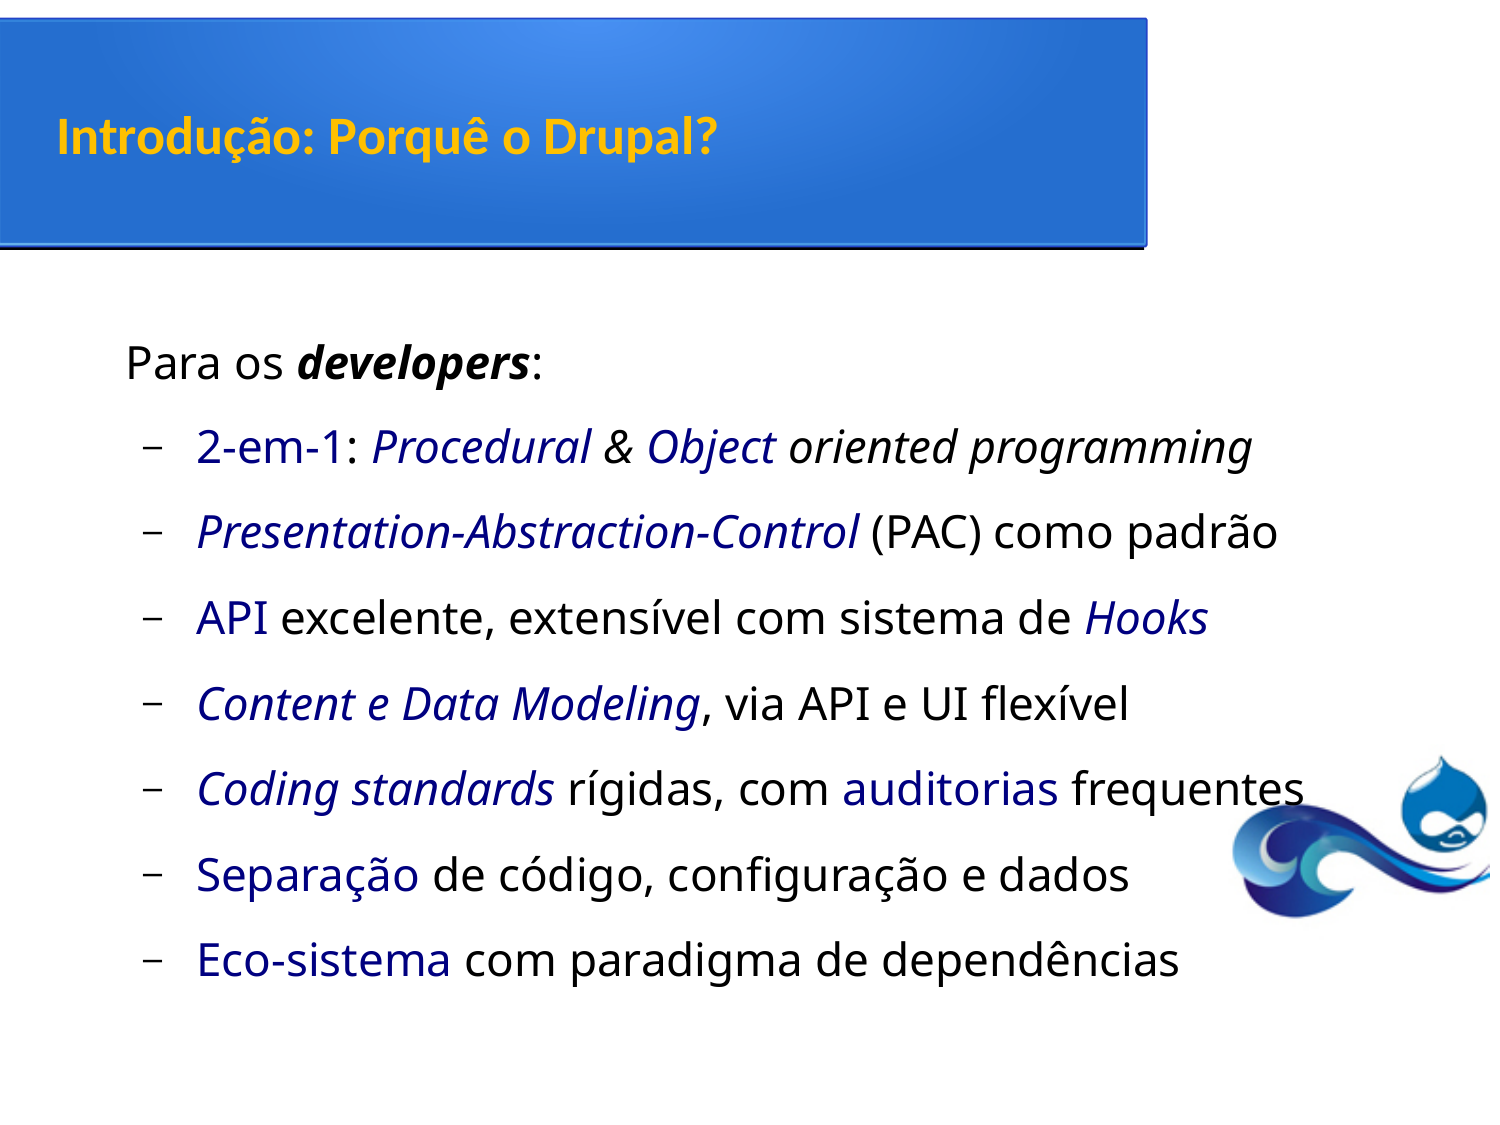

# Introdução: Porquê o Drupal?
Para os developers:
2-em-1: Procedural & Object oriented programming
Presentation-Abstraction-Control (PAC) como padrão
API excelente, extensível com sistema de Hooks
Content e Data Modeling, via API e UI flexível
Coding standards rígidas, com auditorias frequentes
Separação de código, configuração e dados
Eco-sistema com paradigma de dependências